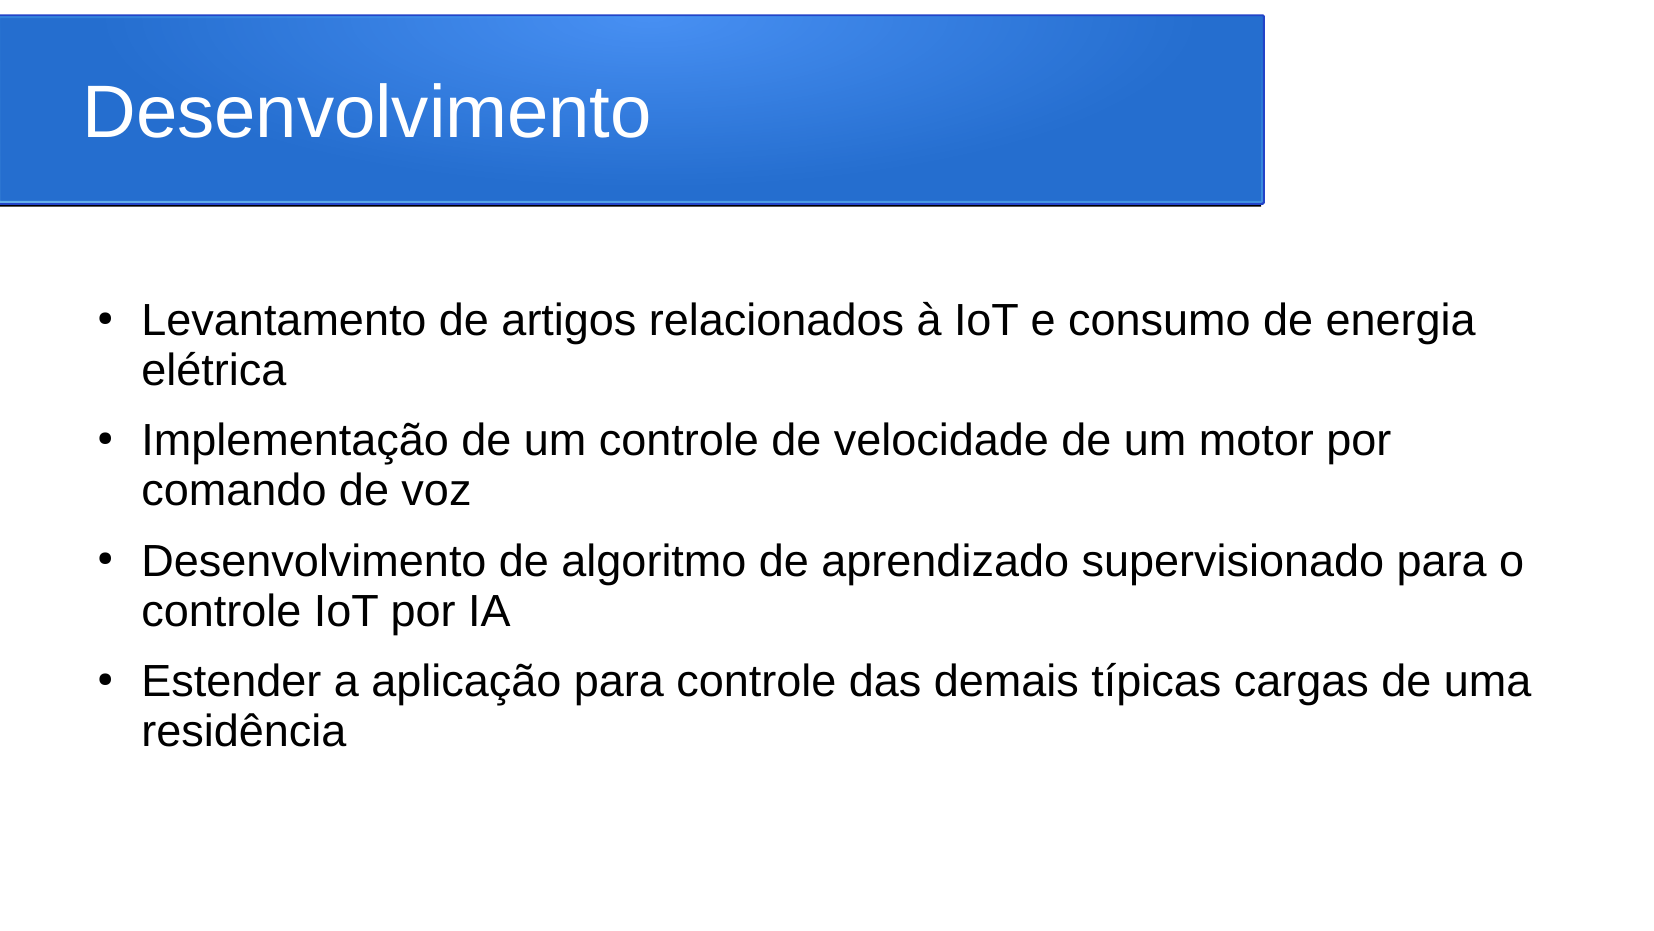

# Desenvolvimento
Levantamento de artigos relacionados à IoT e consumo de energia elétrica
Implementação de um controle de velocidade de um motor por comando de voz
Desenvolvimento de algoritmo de aprendizado supervisionado para o controle IoT por IA
Estender a aplicação para controle das demais típicas cargas de uma residência